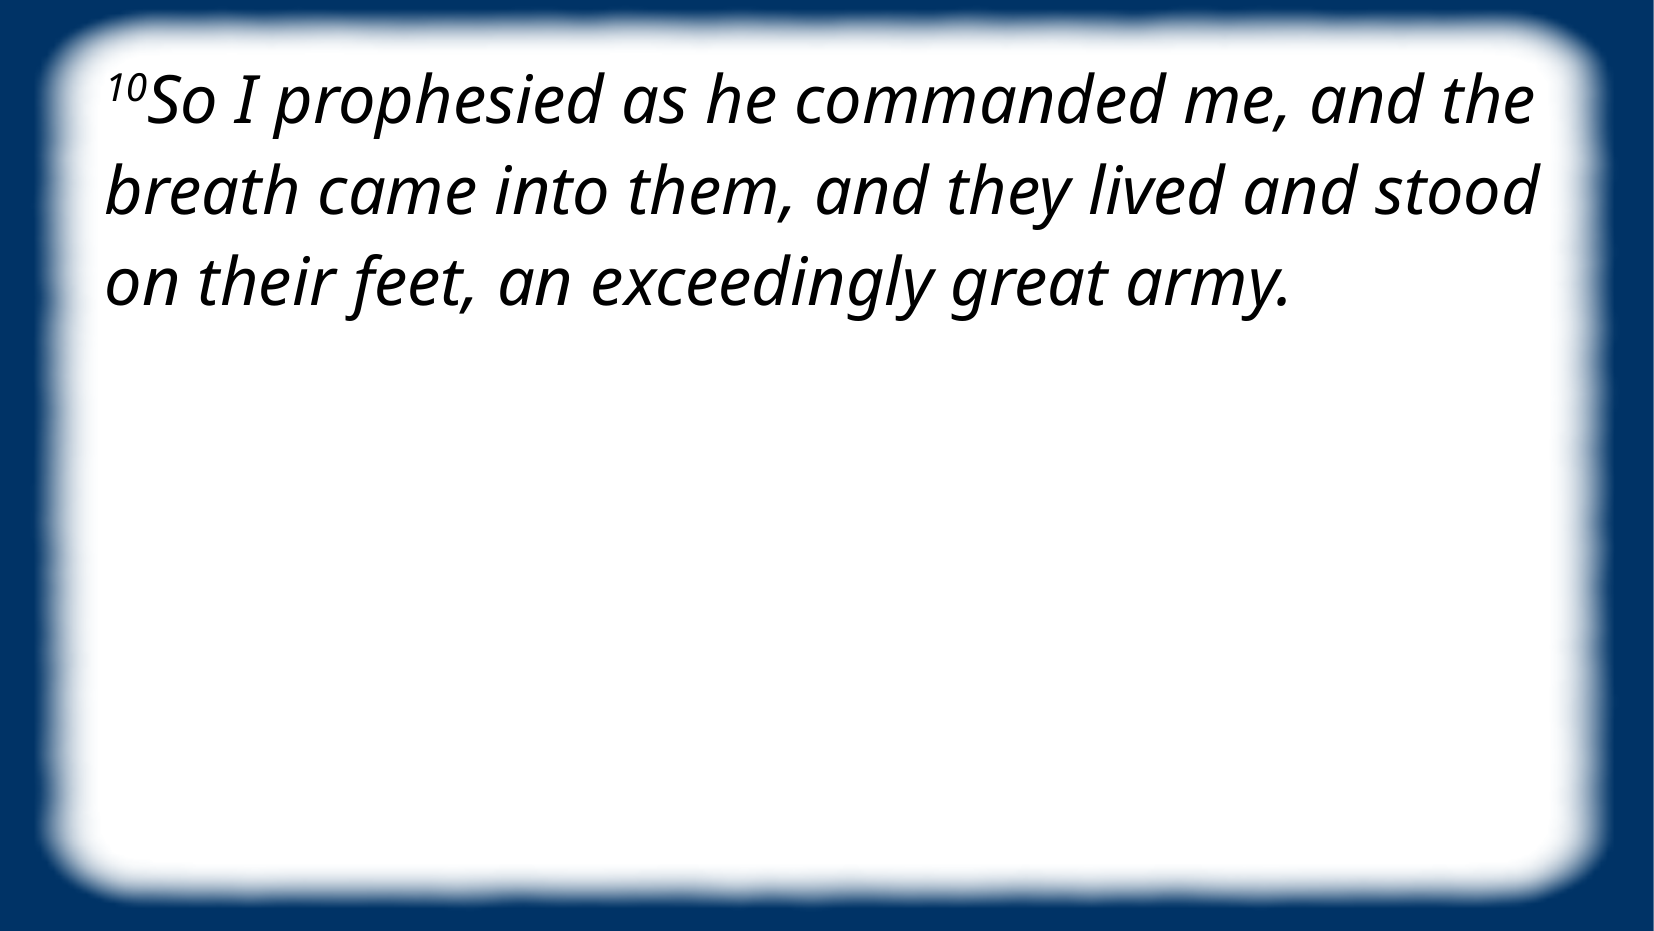

10So I prophesied as he commanded me, and the breath came into them, and they lived and stood on their feet, an exceedingly great army.